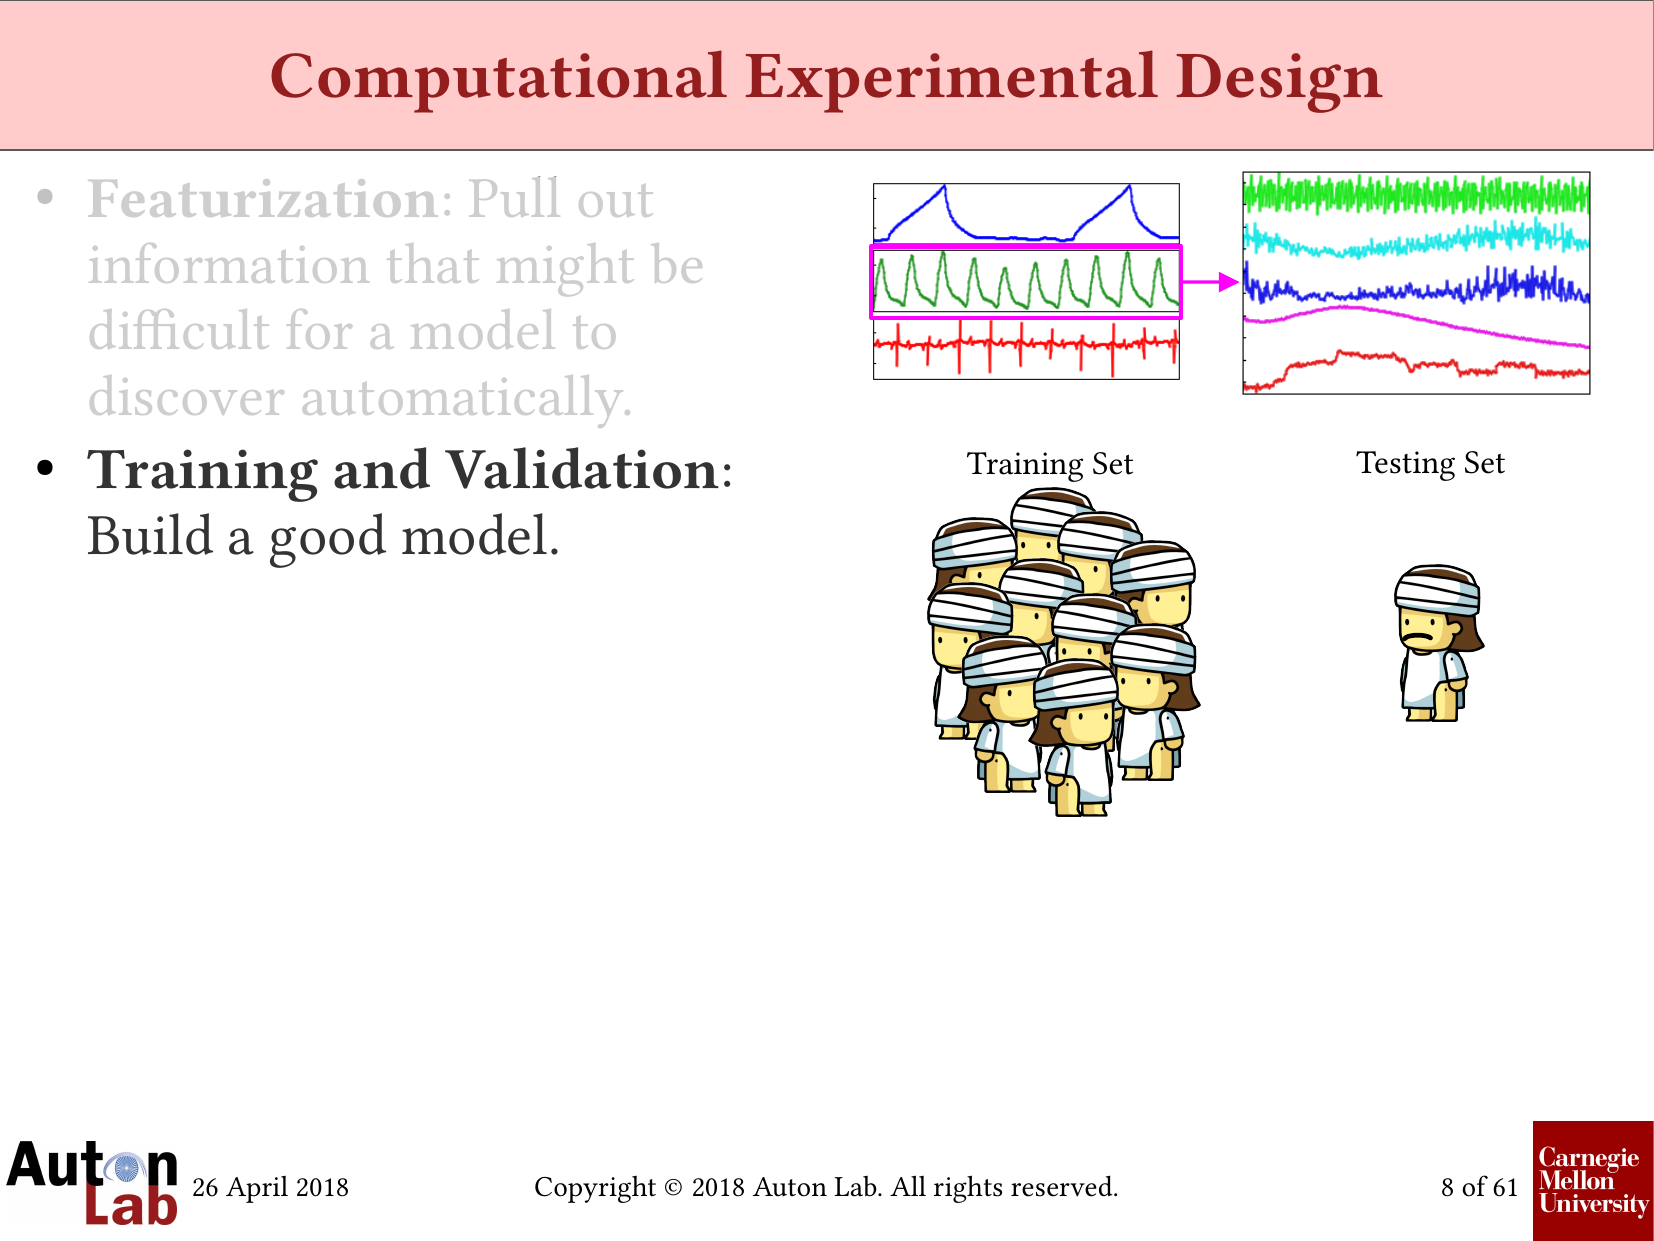

# Computational Experimental Design
Featurization: Pull out information that might be difficult for a model to discover automatically.
Training and Validation: Build a good model.
Evaluation: Understand the model’s performance.
Operationalize: (Optional) Use the model in a clinical setting.
Testing Set
Training Set
AMOC
ROC
26 April 2018
8